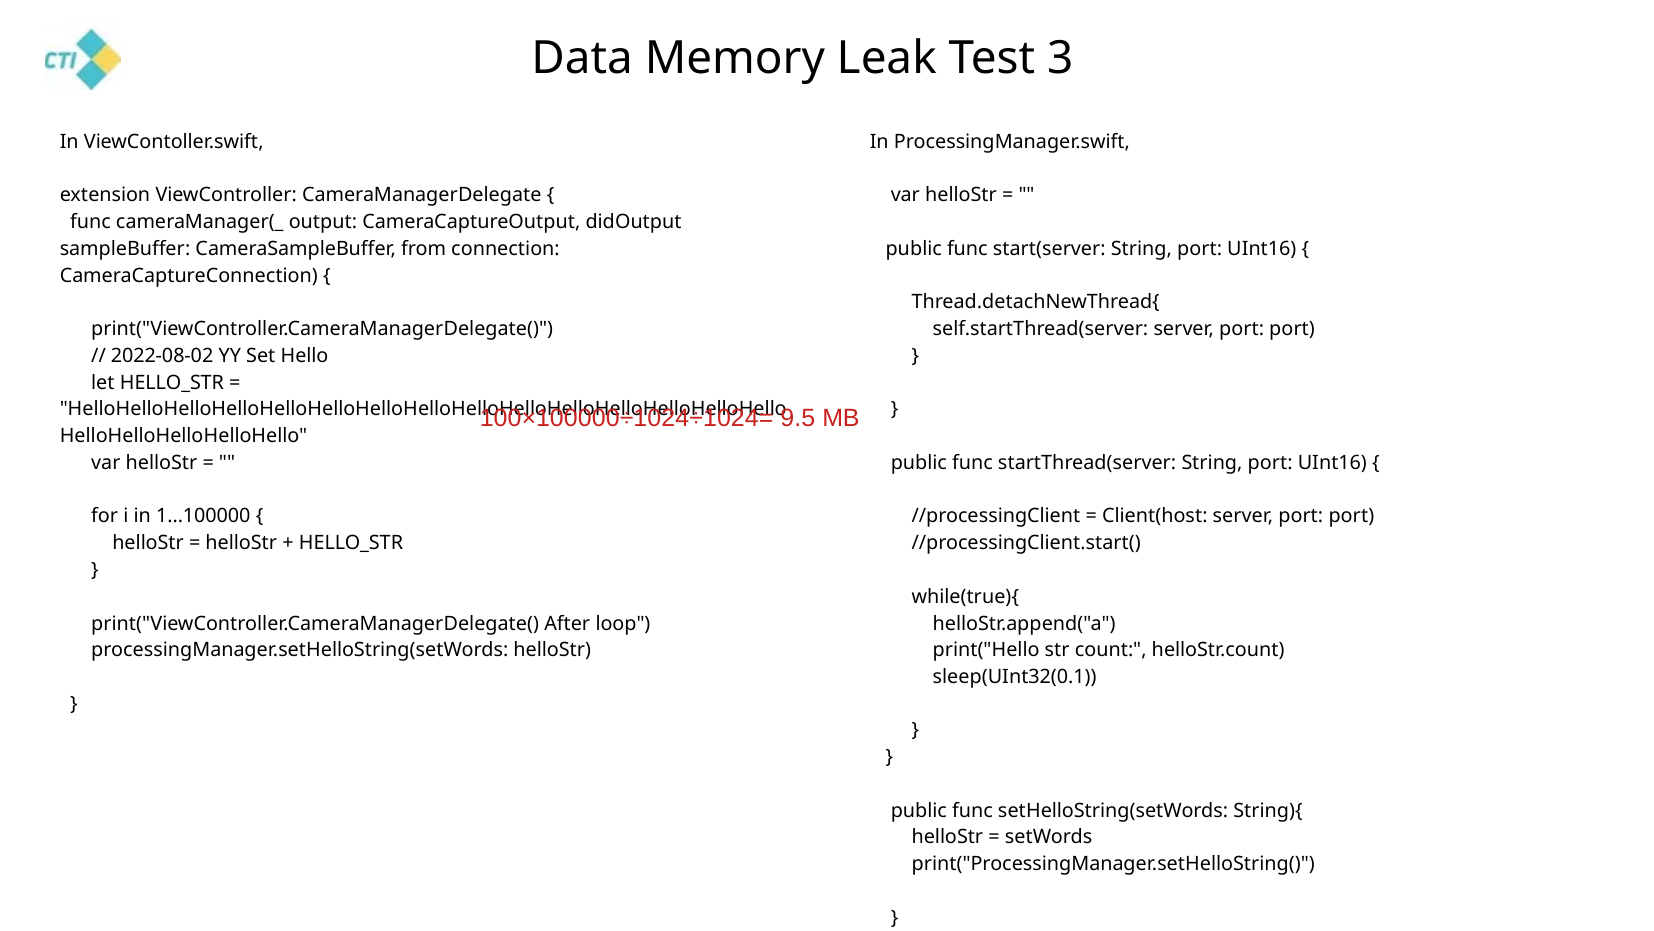

Data Memory Leak Test 3
In ViewContoller.swift,
extension ViewController: CameraManagerDelegate {
 func cameraManager(_ output: CameraCaptureOutput, didOutput sampleBuffer: CameraSampleBuffer, from connection: CameraCaptureConnection) {
 print("ViewController.CameraManagerDelegate()")
 // 2022-08-02 YY Set Hello
 let HELLO_STR = "HelloHelloHelloHelloHelloHelloHelloHelloHelloHelloHelloHelloHelloHelloHelloHelloHelloHelloHelloHello"
 var helloStr = ""
 for i in 1...100000 {
 helloStr = helloStr + HELLO_STR
 }
 print("ViewController.CameraManagerDelegate() After loop")
 processingManager.setHelloString(setWords: helloStr)
 }
In ProcessingManager.swift,
 var helloStr = ""
 public func start(server: String, port: UInt16) {
 Thread.detachNewThread{
 self.startThread(server: server, port: port)
 }
 }
 public func startThread(server: String, port: UInt16) {
 //processingClient = Client(host: server, port: port)
 //processingClient.start()
 while(true){
 helloStr.append("a")
 print("Hello str count:", helloStr.count)
 sleep(UInt32(0.1))
 }
 }
 public func setHelloString(setWords: String){
 helloStr = setWords
 print("ProcessingManager.setHelloString()")
 }
100×100000÷1024÷1024= 9.5 MB